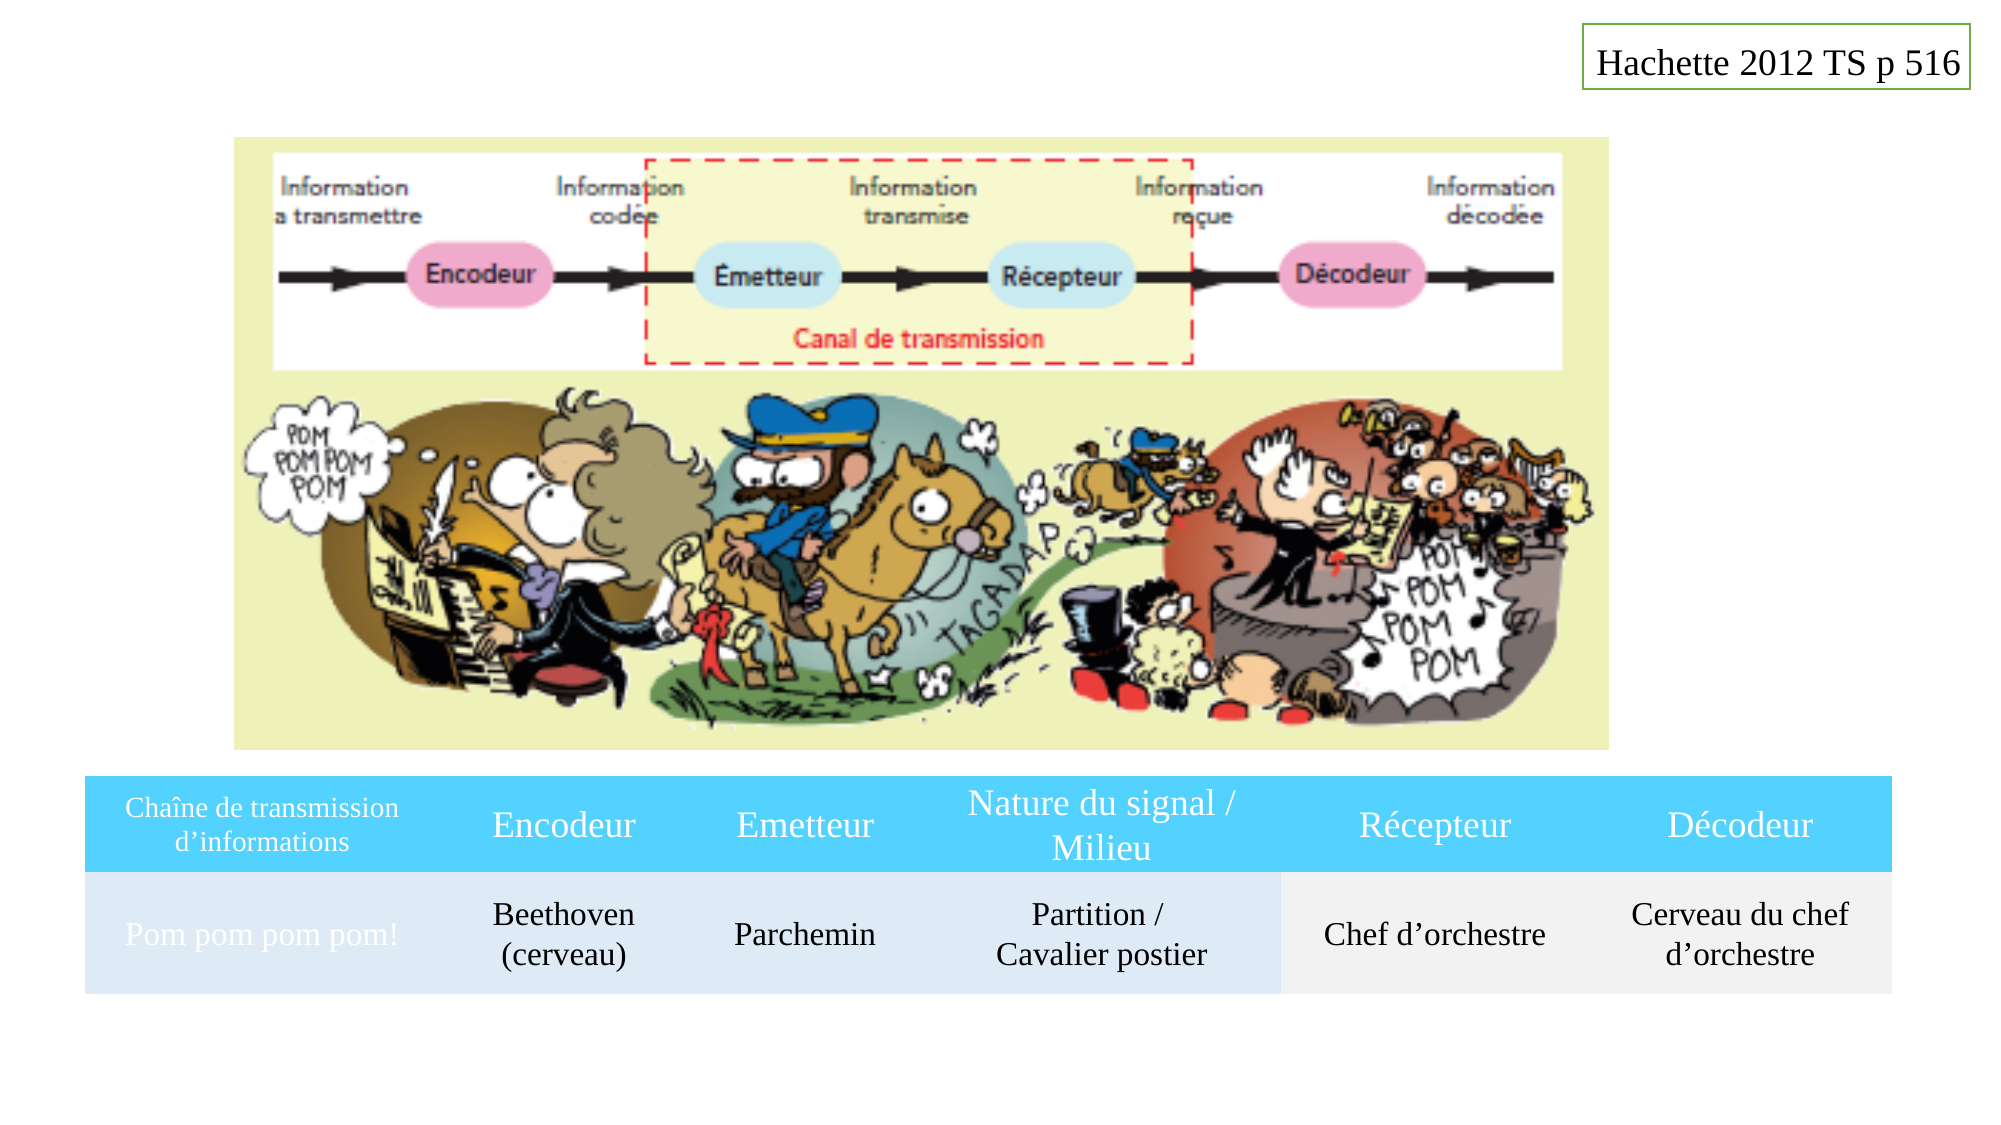

Hachette 2012 TS p 516
| Chaîne de transmission d’informations | Encodeur | Emetteur | Nature du signal / Milieu | Récepteur | Décodeur |
| --- | --- | --- | --- | --- | --- |
| Pom pom pom pom! | Beethoven (cerveau) | Parchemin | Partition / Cavalier postier | Chef d’orchestre | Cerveau du chef d’orchestre |